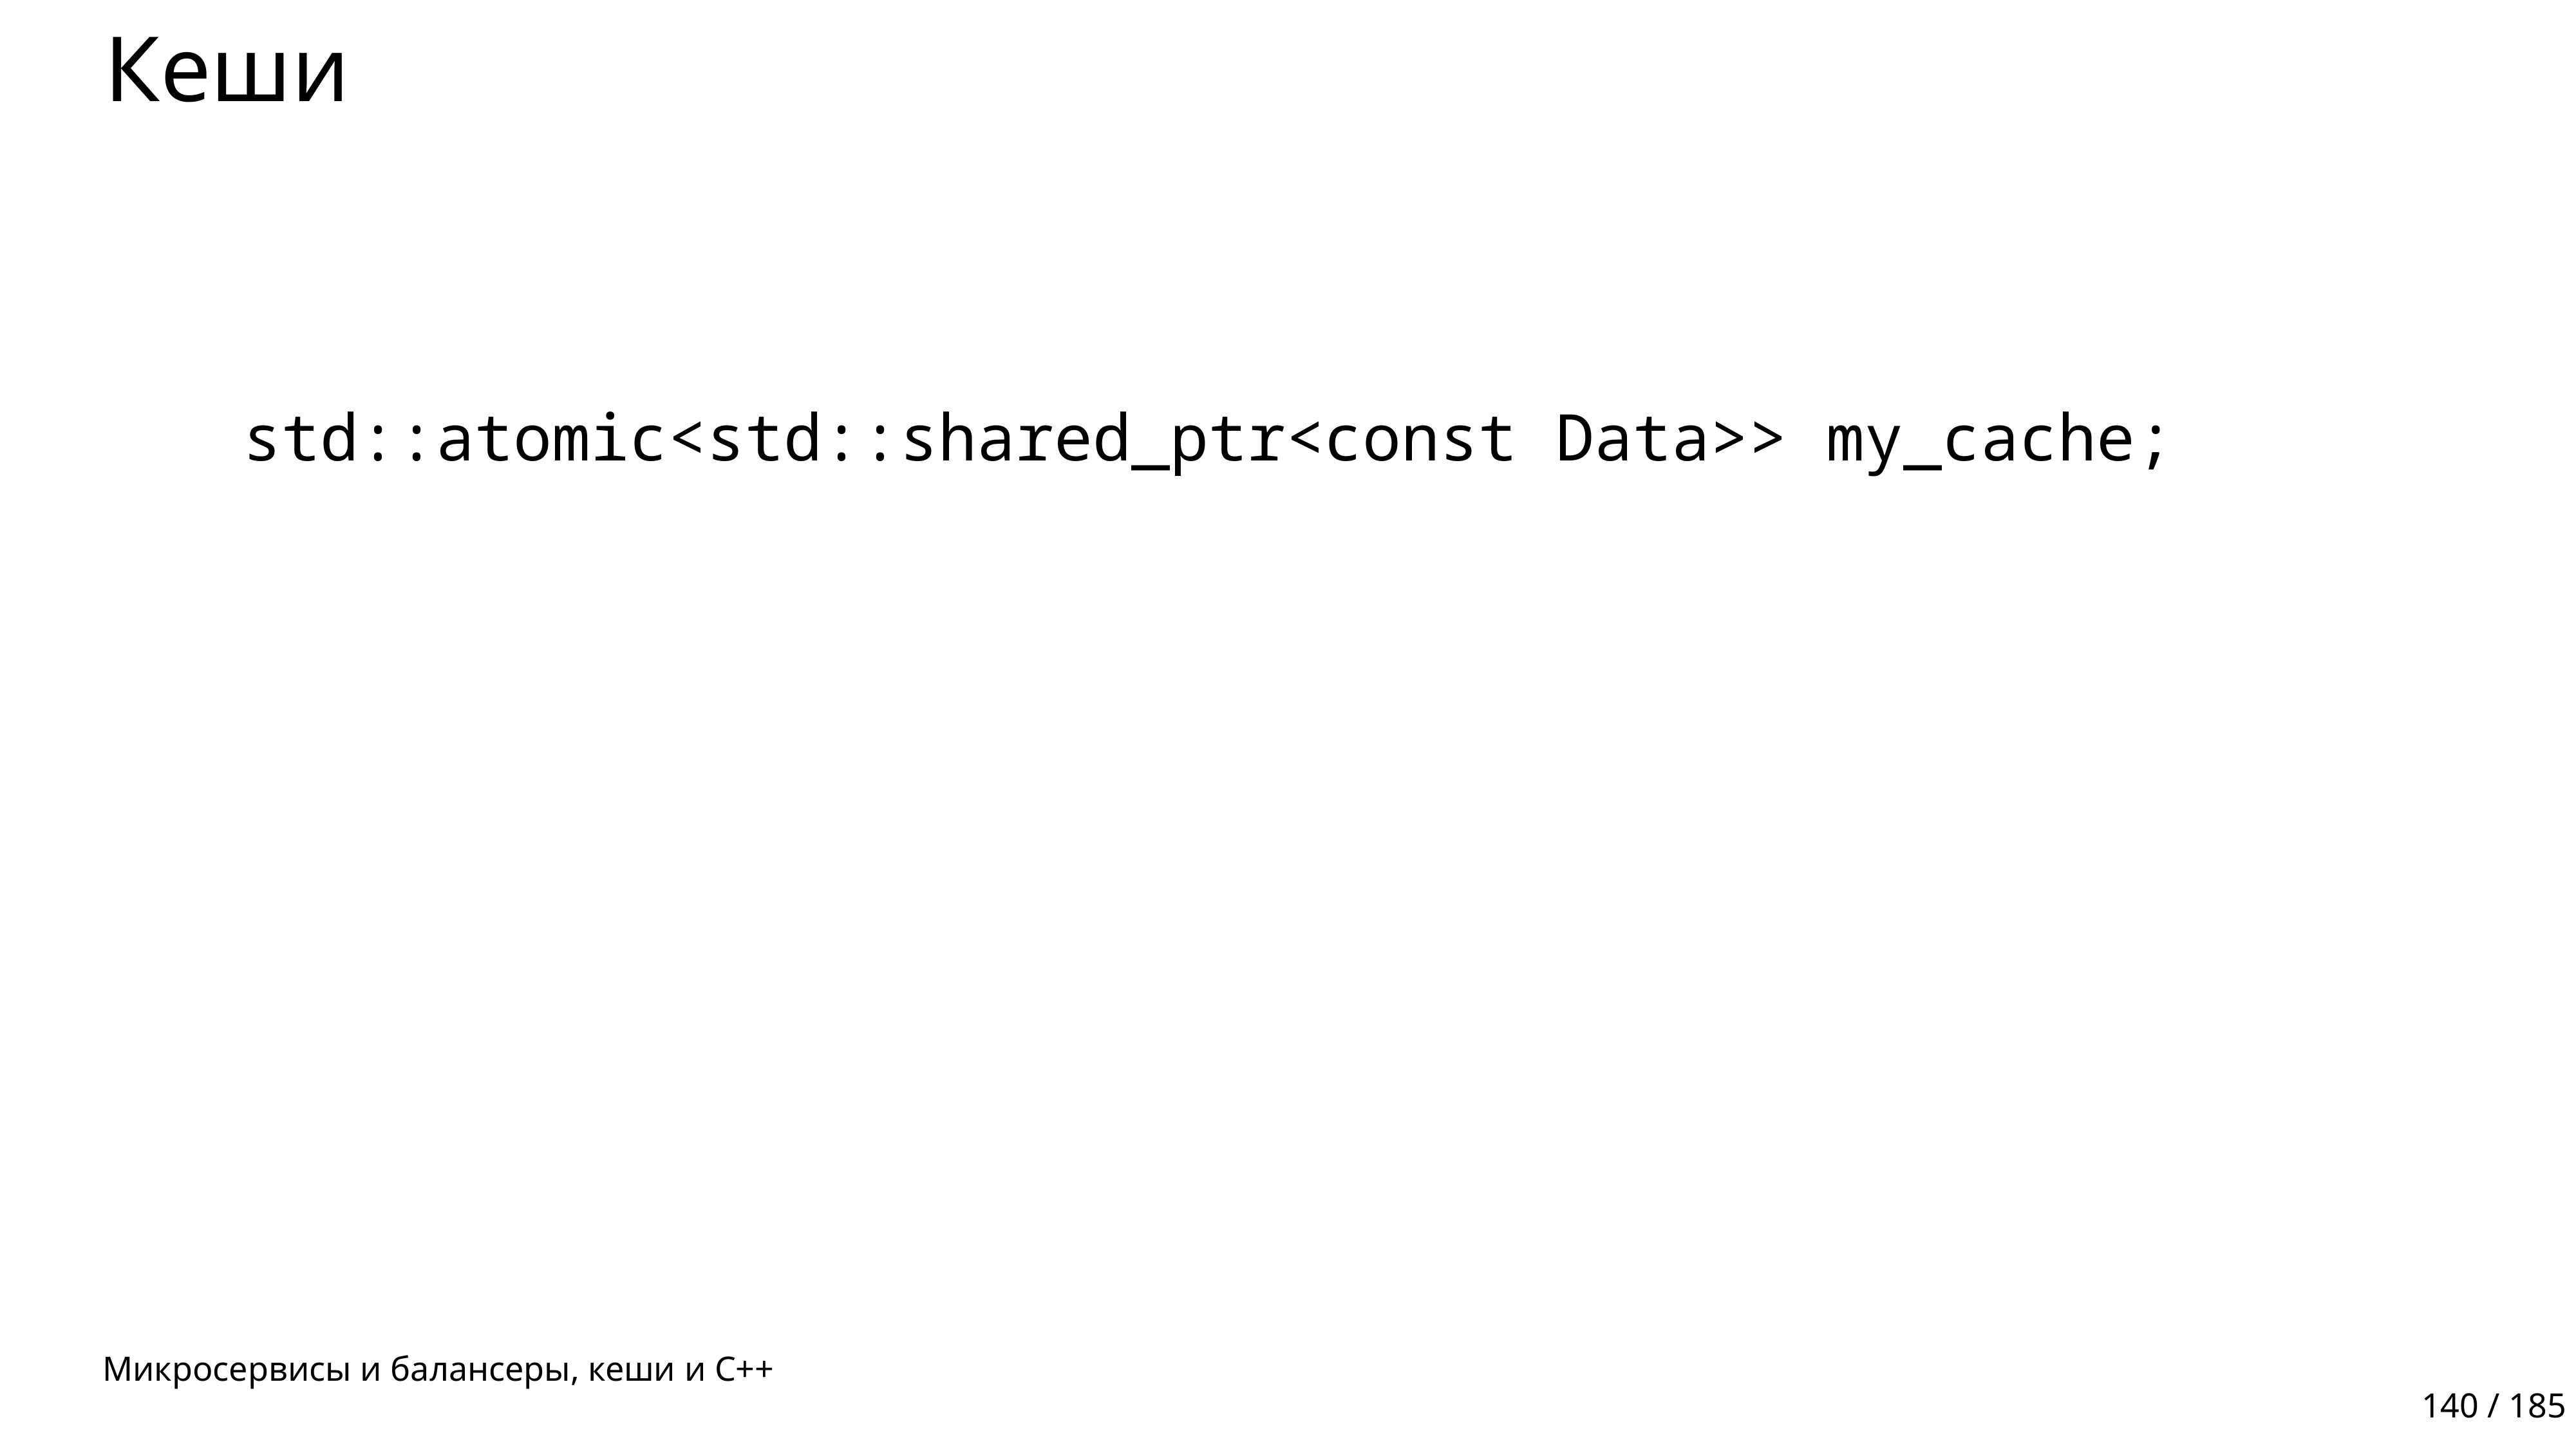

Кеши
# std::atomic<std::shared_ptr<const Data>> my_cache;
Микросервисы и балансеры, кеши и C++